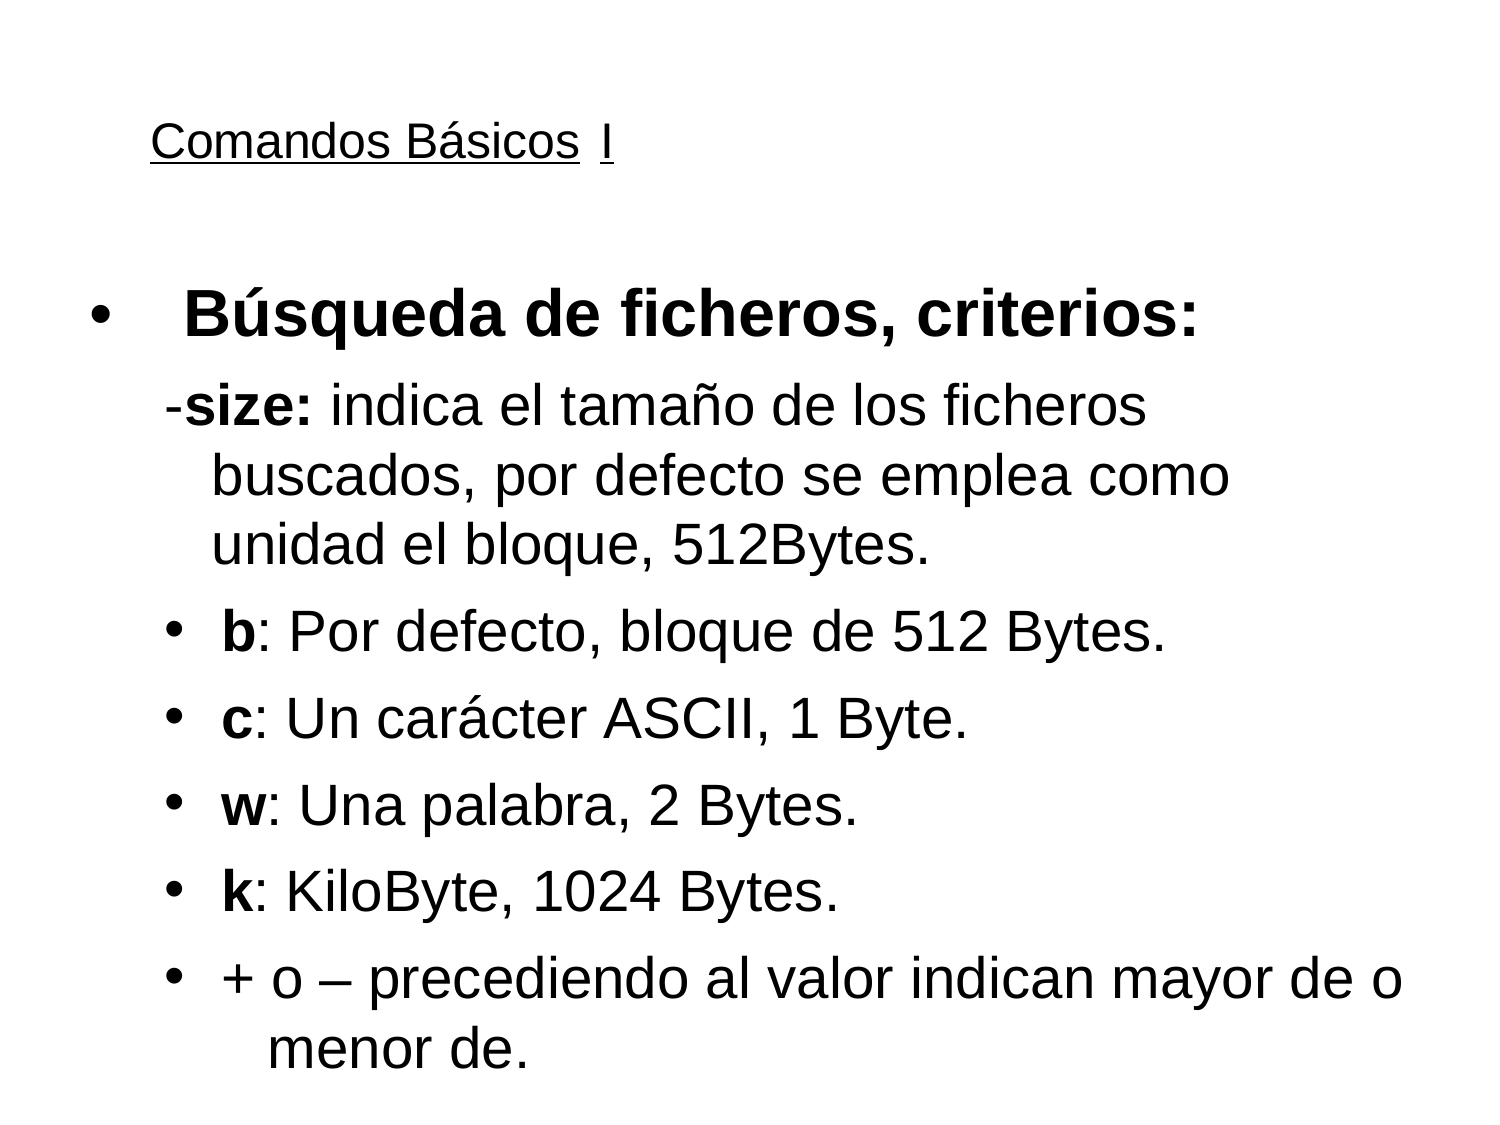

# Comandos Básicos	I
•	Búsqueda de ficheros, criterios:
-size: indica el tamaño de los ficheros buscados, por defecto se emplea como unidad el bloque, 512Bytes.
b: Por defecto, bloque de 512 Bytes.
c: Un carácter ASCII, 1 Byte.
w: Una palabra, 2 Bytes.
k: KiloByte, 1024 Bytes.
+ o – precediendo al valor indican mayor de o menor de.